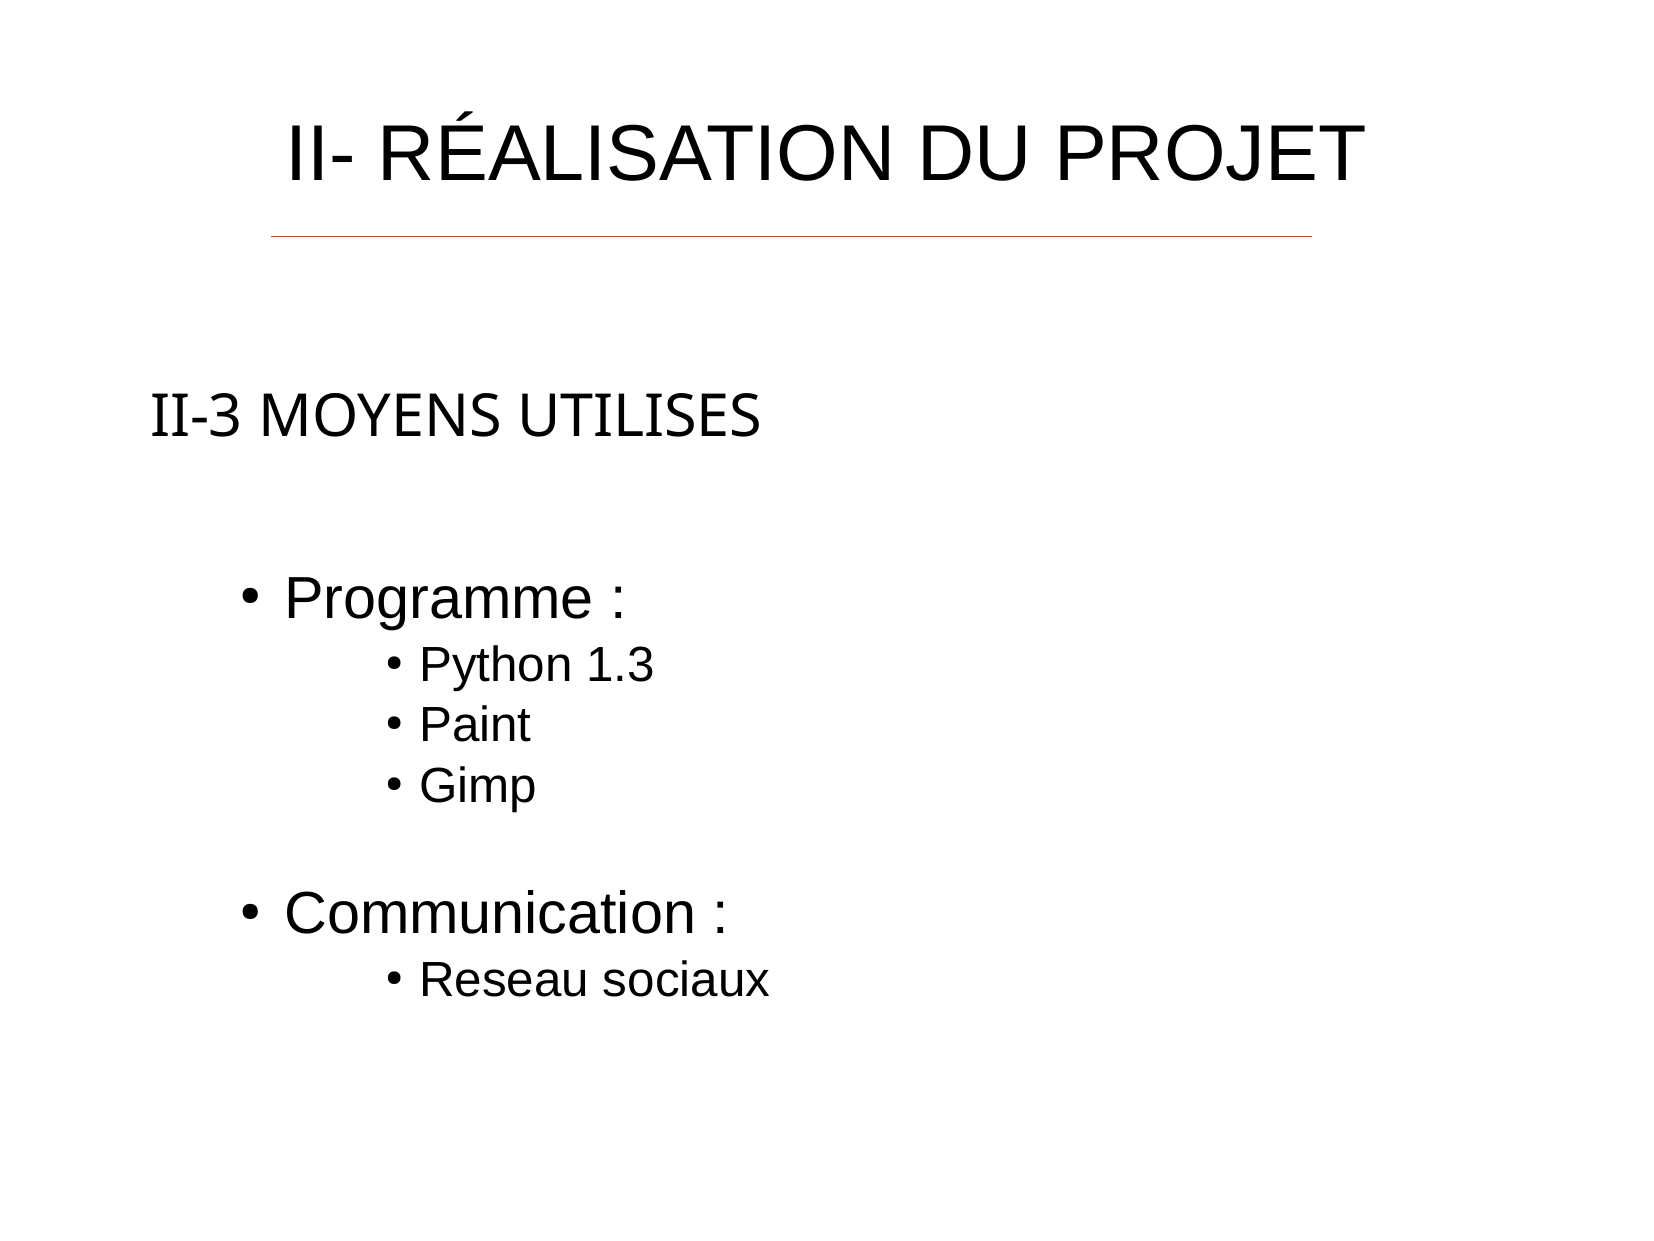

# II- RÉALISATION DU PROJET
II-3 MOYENS UTILISES
Programme :
Python 1.3
Paint
Gimp
Communication :
Reseau sociaux